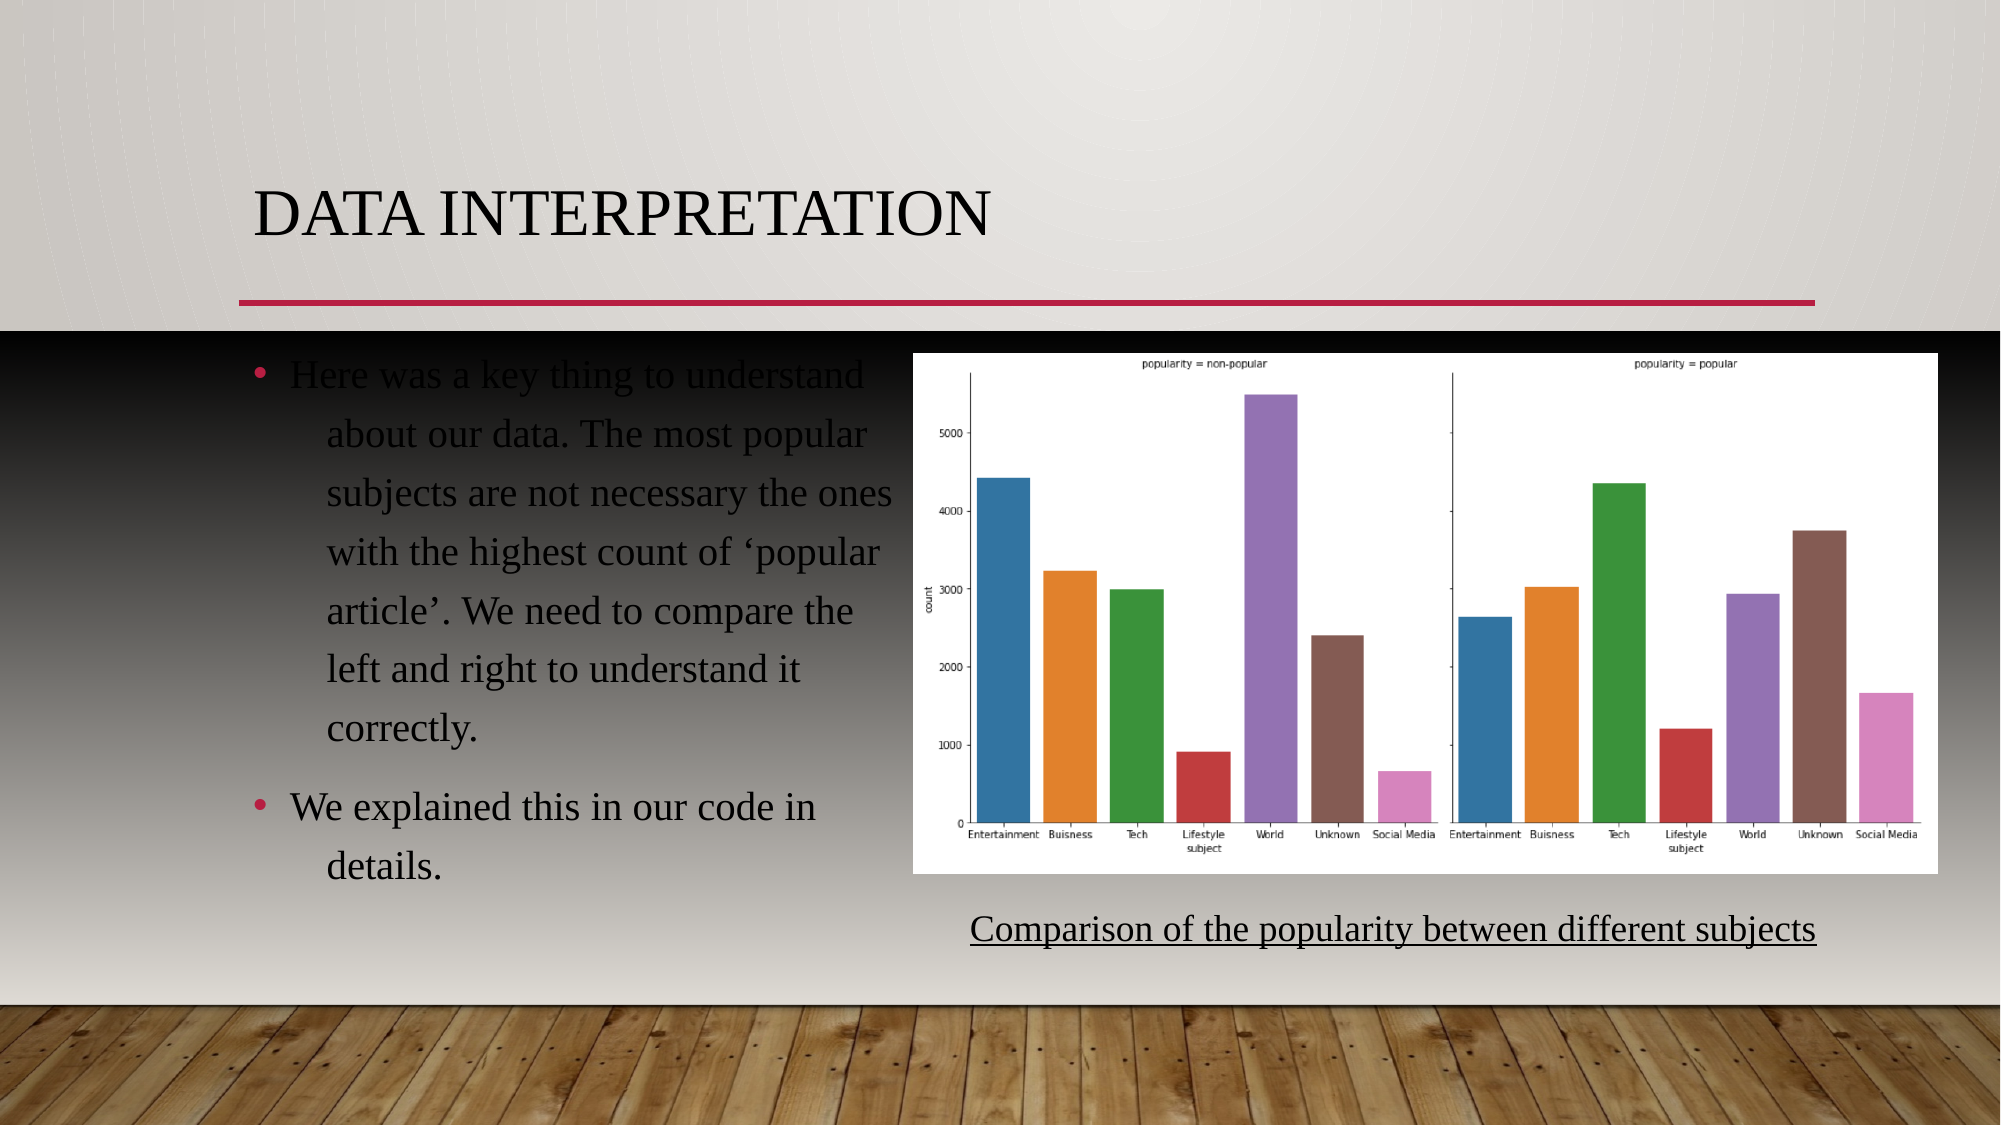

# Data interpretation
Here was a key thing to understand about our data. The most popular subjects are not necessary the ones with the highest count of ‘popular article’. We need to compare the left and right to understand it correctly.
We explained this in our code in details.
Comparison of the popularity between different subjects